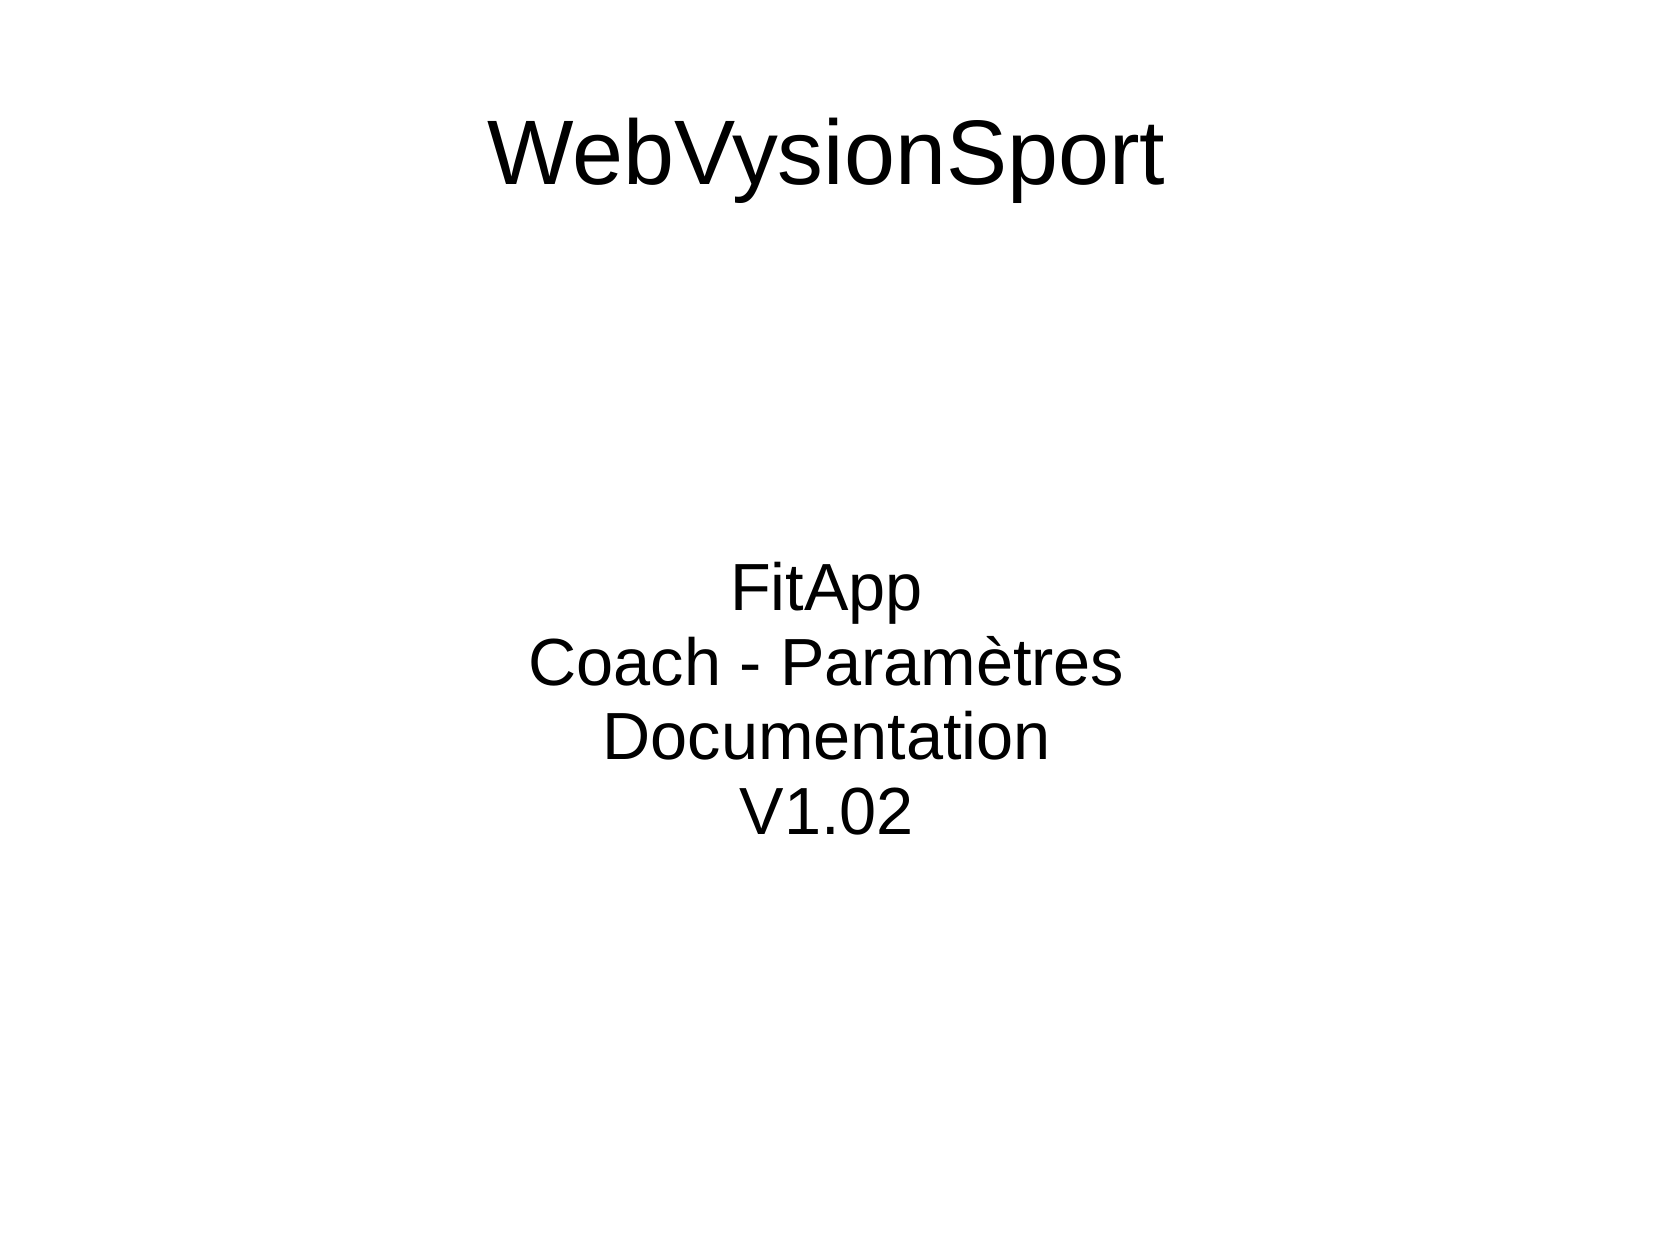

# WebVysionSport
FitApp
Coach - Paramètres
Documentation
V1.02